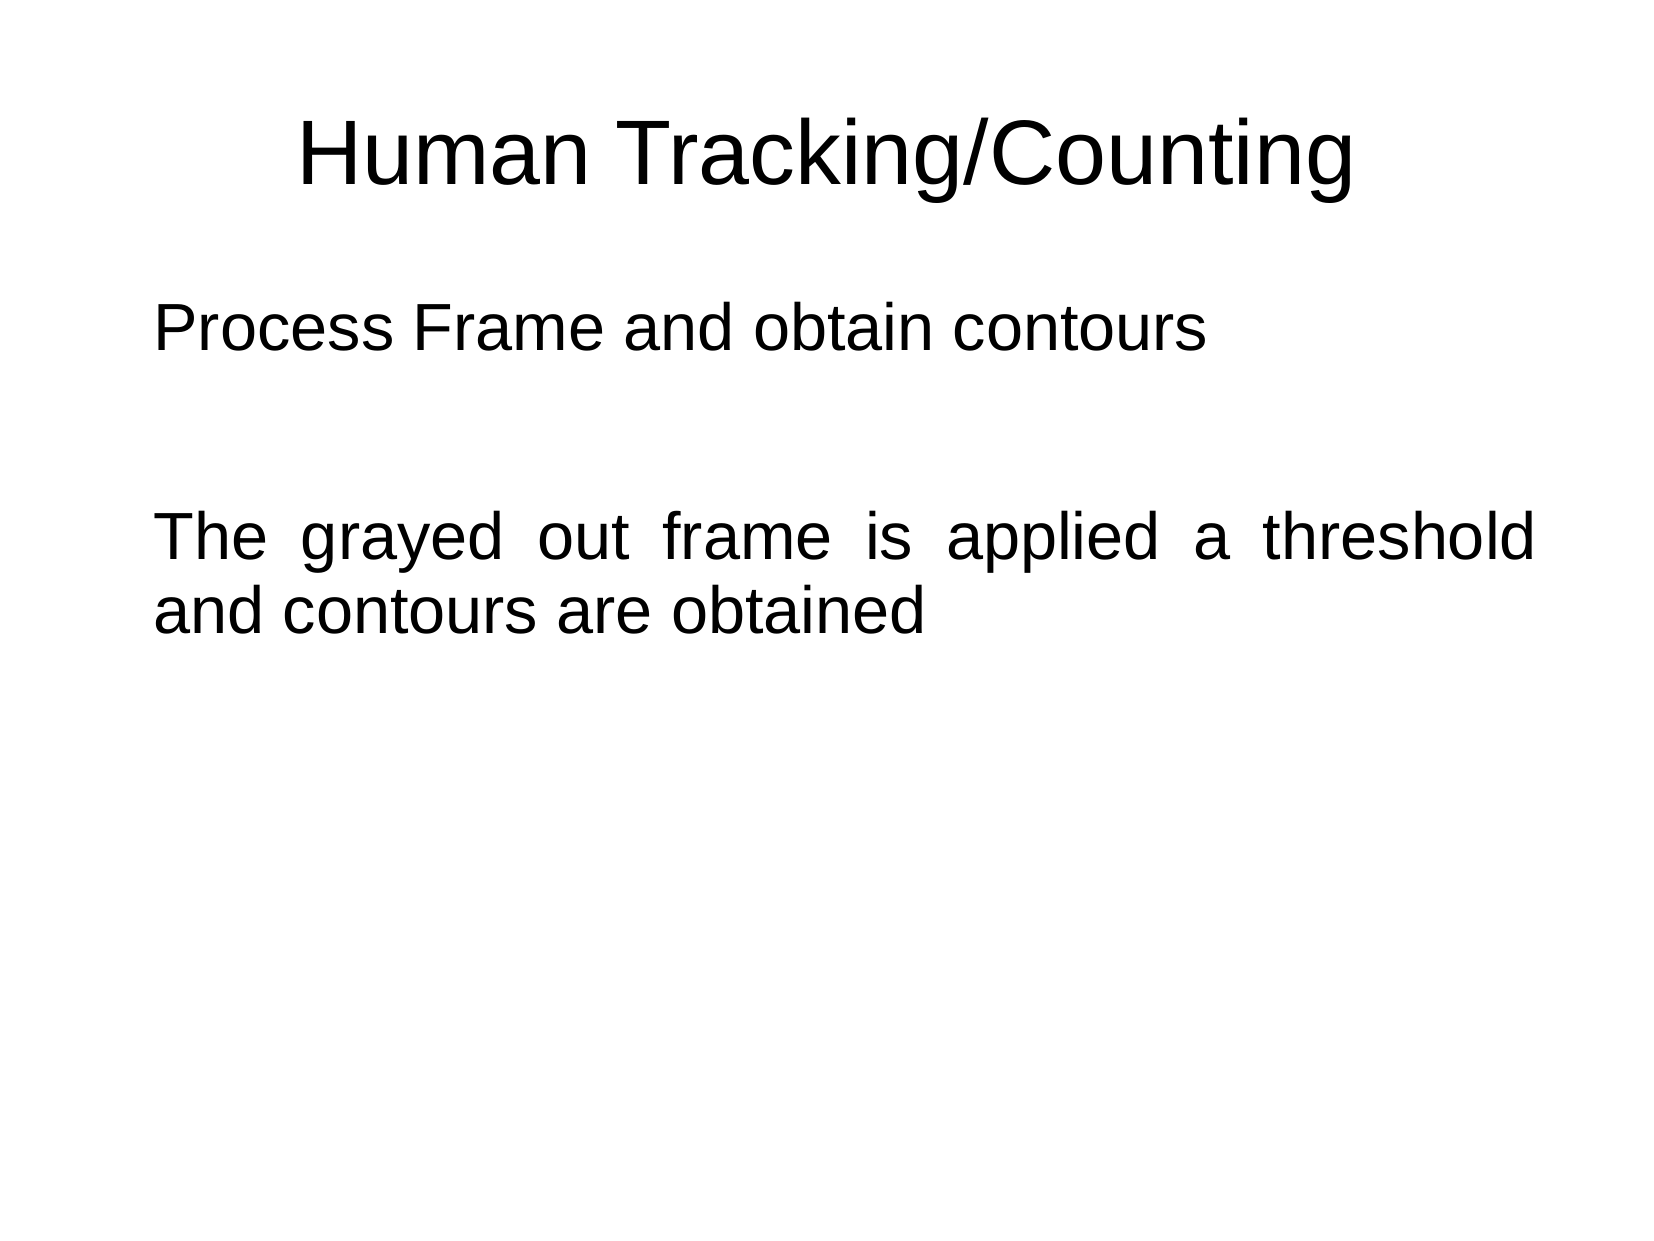

# Human Tracking/Counting
Process Frame and obtain contours
The grayed out frame is applied a threshold and contours are obtained